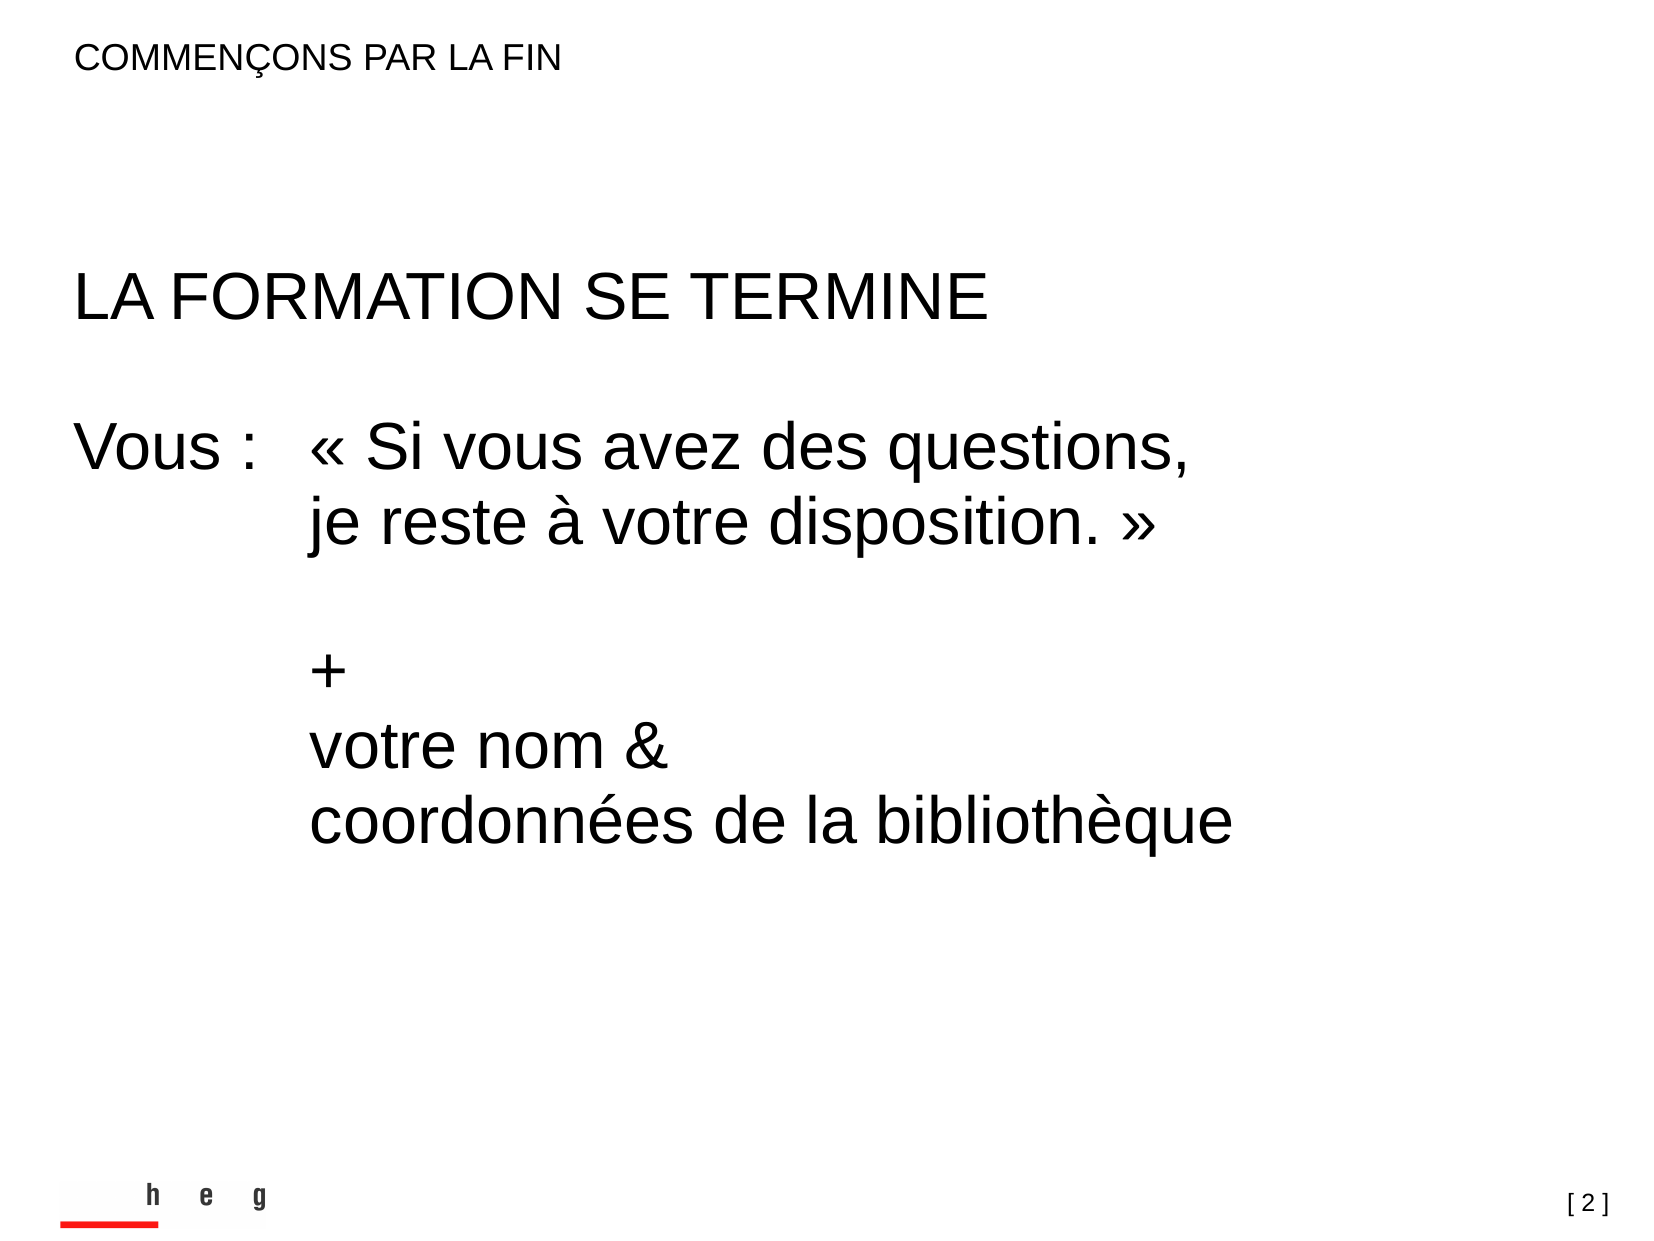

COMMENÇONS PAR LA FIN
LA FORMATION SE TERMINE
Vous :	« Si vous avez des questions,
	je reste à votre disposition. »
	+
	votre nom &
	coordonnées de la bibliothèque